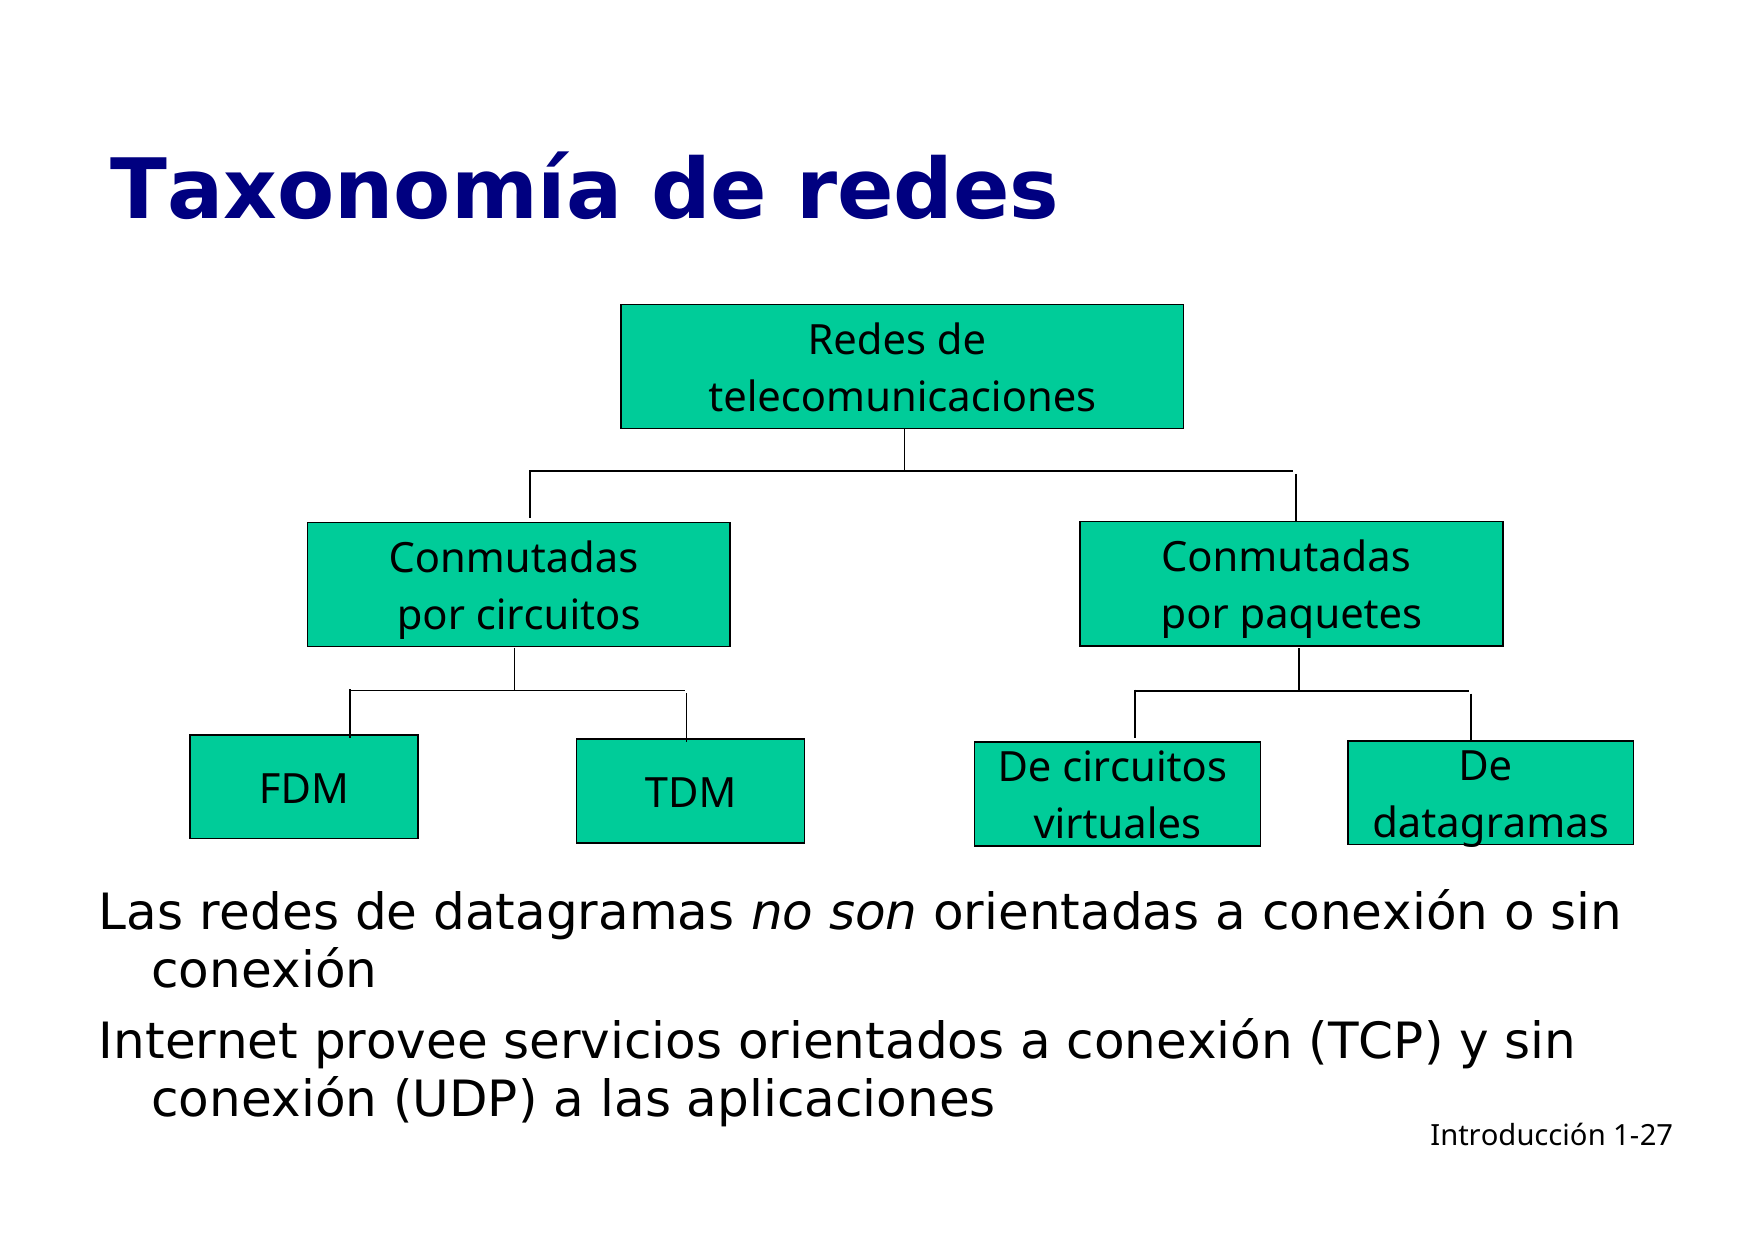

# Taxonomía de redes
Redes de
telecomunicaciones
Conmutadas
por paquetes
De
datagramas
De circuitos
virtuales
Conmutadas
por circuitos
FDM
TDM
Las redes de datagramas no son orientadas a conexión o sin conexión
Internet provee servicios orientados a conexión (TCP) y sin conexión (UDP) a las aplicaciones